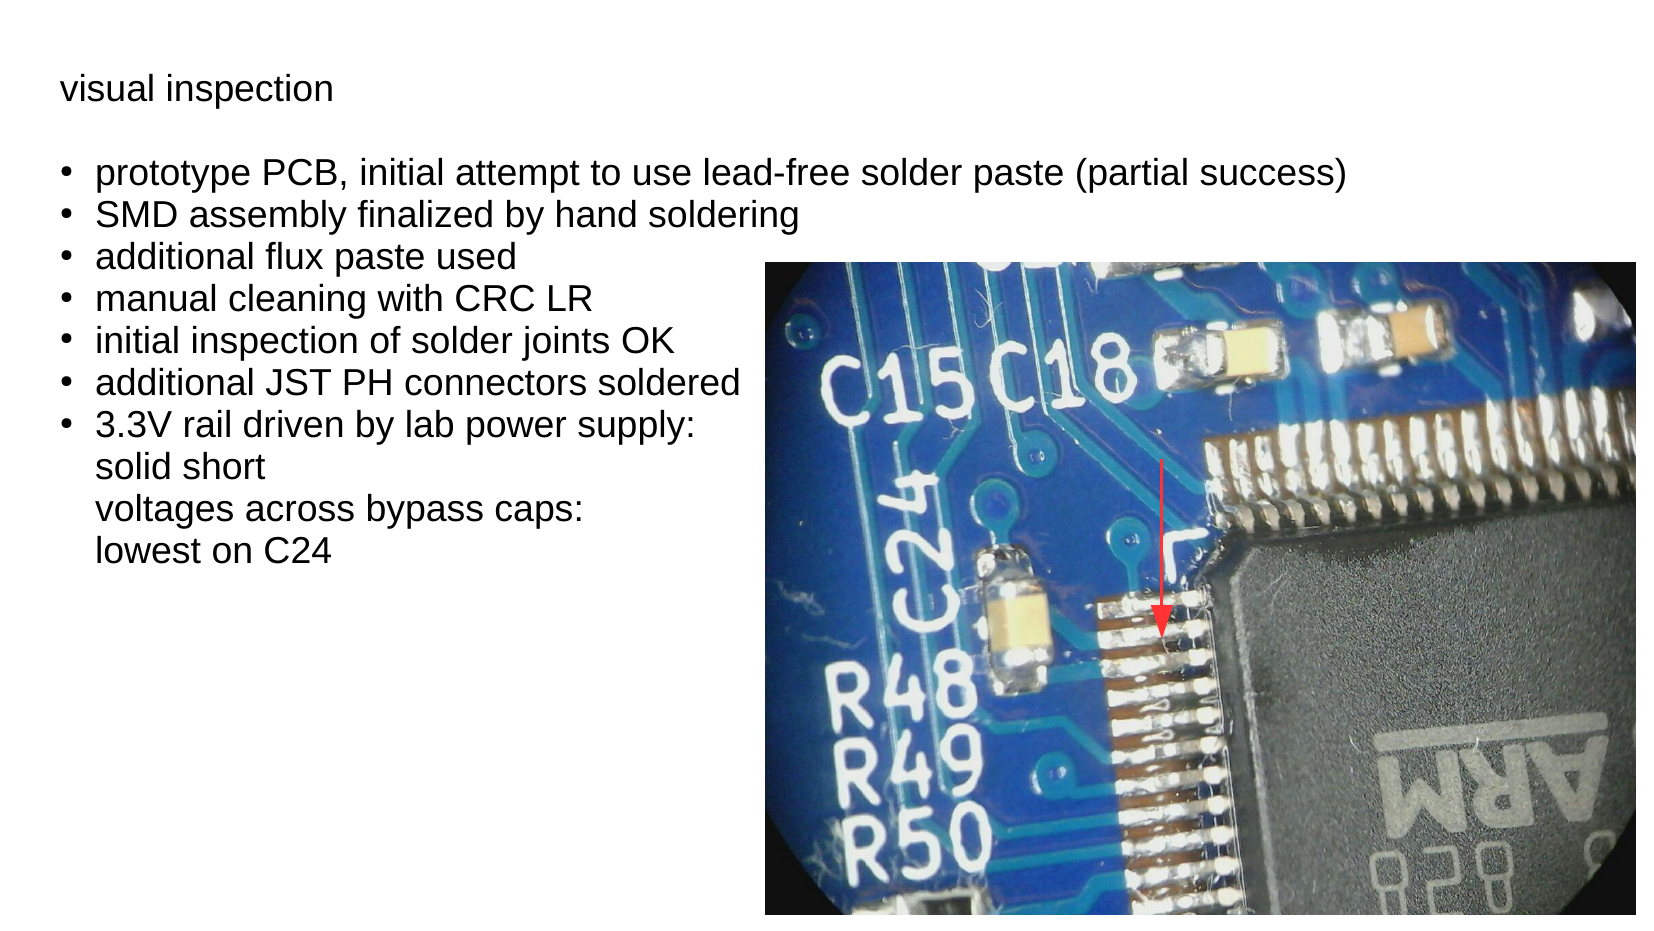

visual inspection
prototype PCB, initial attempt to use lead-free solder paste (partial success)
SMD assembly finalized by hand soldering
additional flux paste used
manual cleaning with CRC LR
initial inspection of solder joints OK
additional JST PH connectors soldered
3.3V rail driven by lab power supply:
solid short
voltages across bypass caps:
lowest on C24